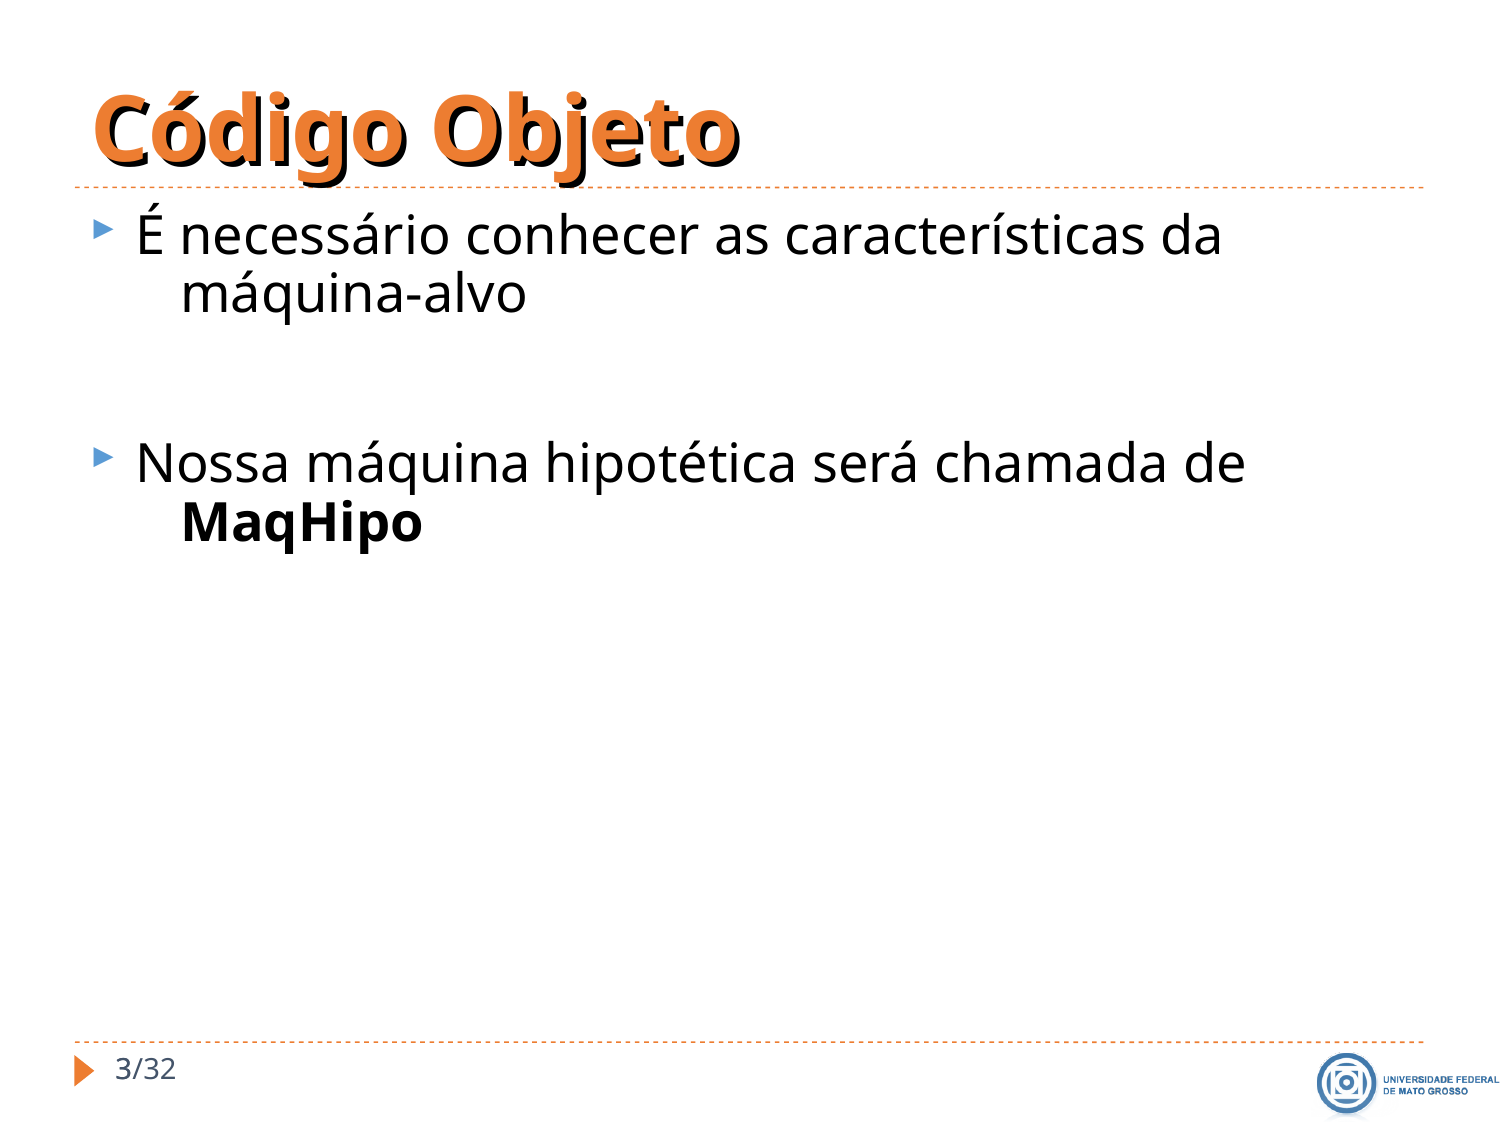

# Código Objeto
É necessário conhecer as características da máquina-alvo
Nossa máquina hipotética será chamada de MaqHipo
3